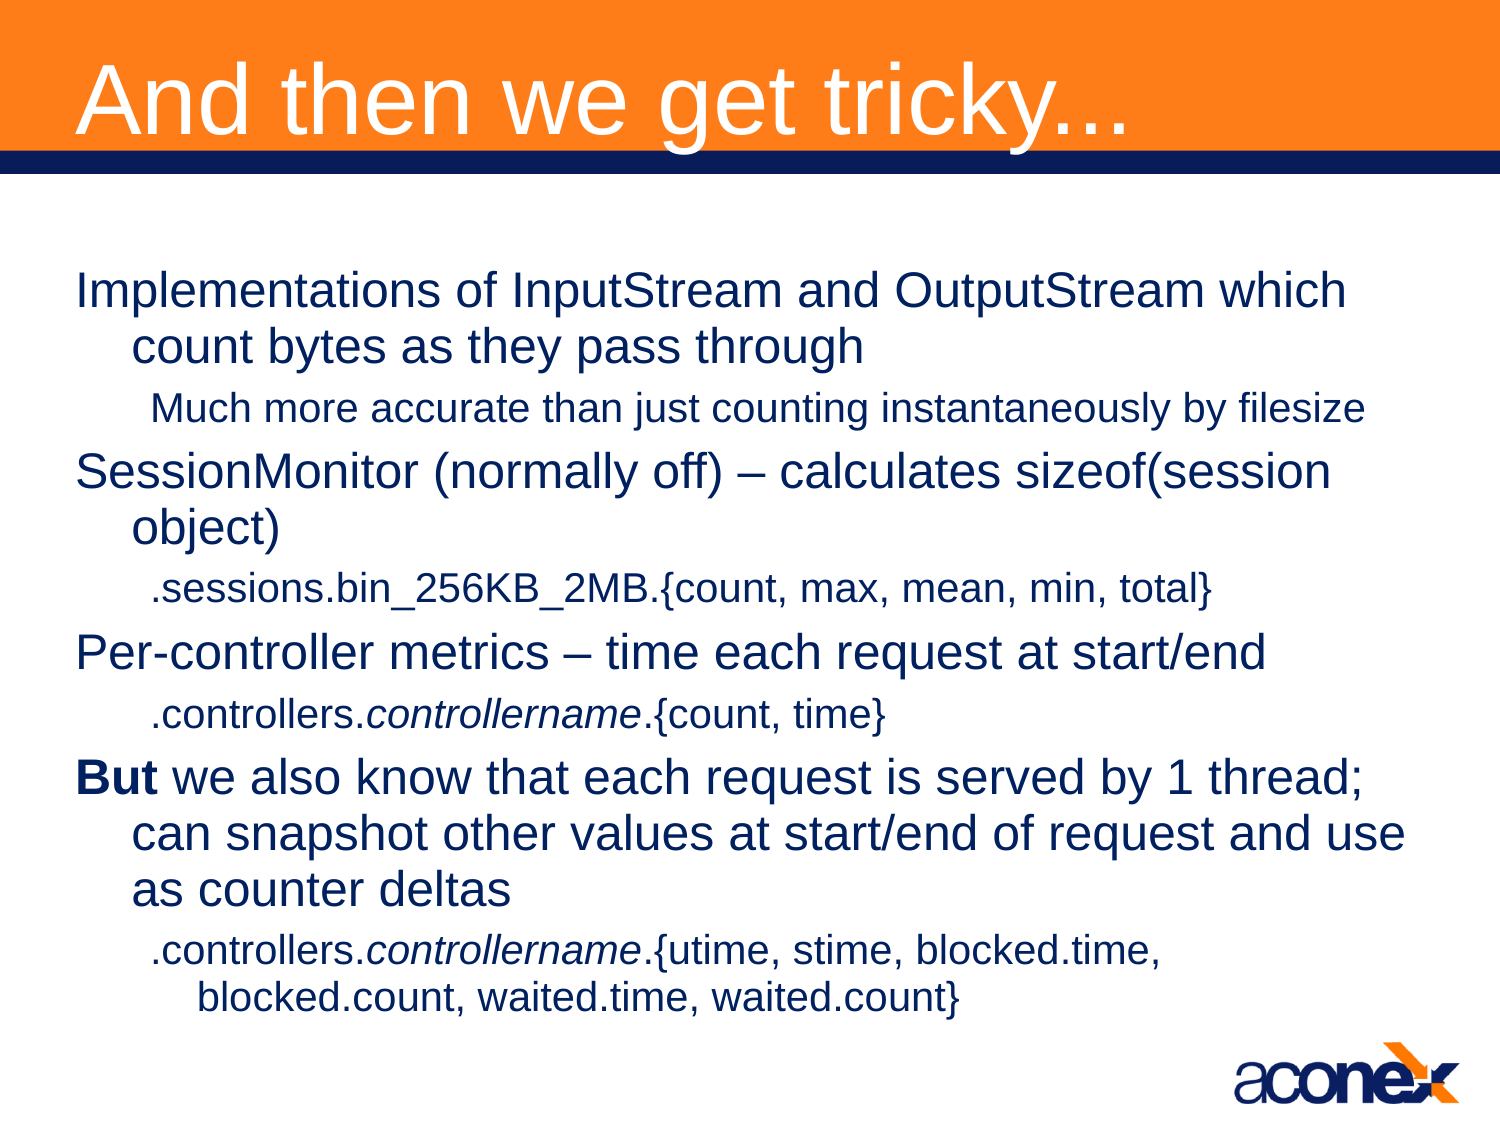

# And then we get tricky...
Implementations of InputStream and OutputStream which count bytes as they pass through
Much more accurate than just counting instantaneously by filesize
SessionMonitor (normally off) – calculates sizeof(session object)
.sessions.bin_256KB_2MB.{count, max, mean, min, total}
Per-controller metrics – time each request at start/end
.controllers.controllername.{count, time}
But we also know that each request is served by 1 thread; can snapshot other values at start/end of request and use as counter deltas
.controllers.controllername.{utime, stime, blocked.time, blocked.count, waited.time, waited.count}